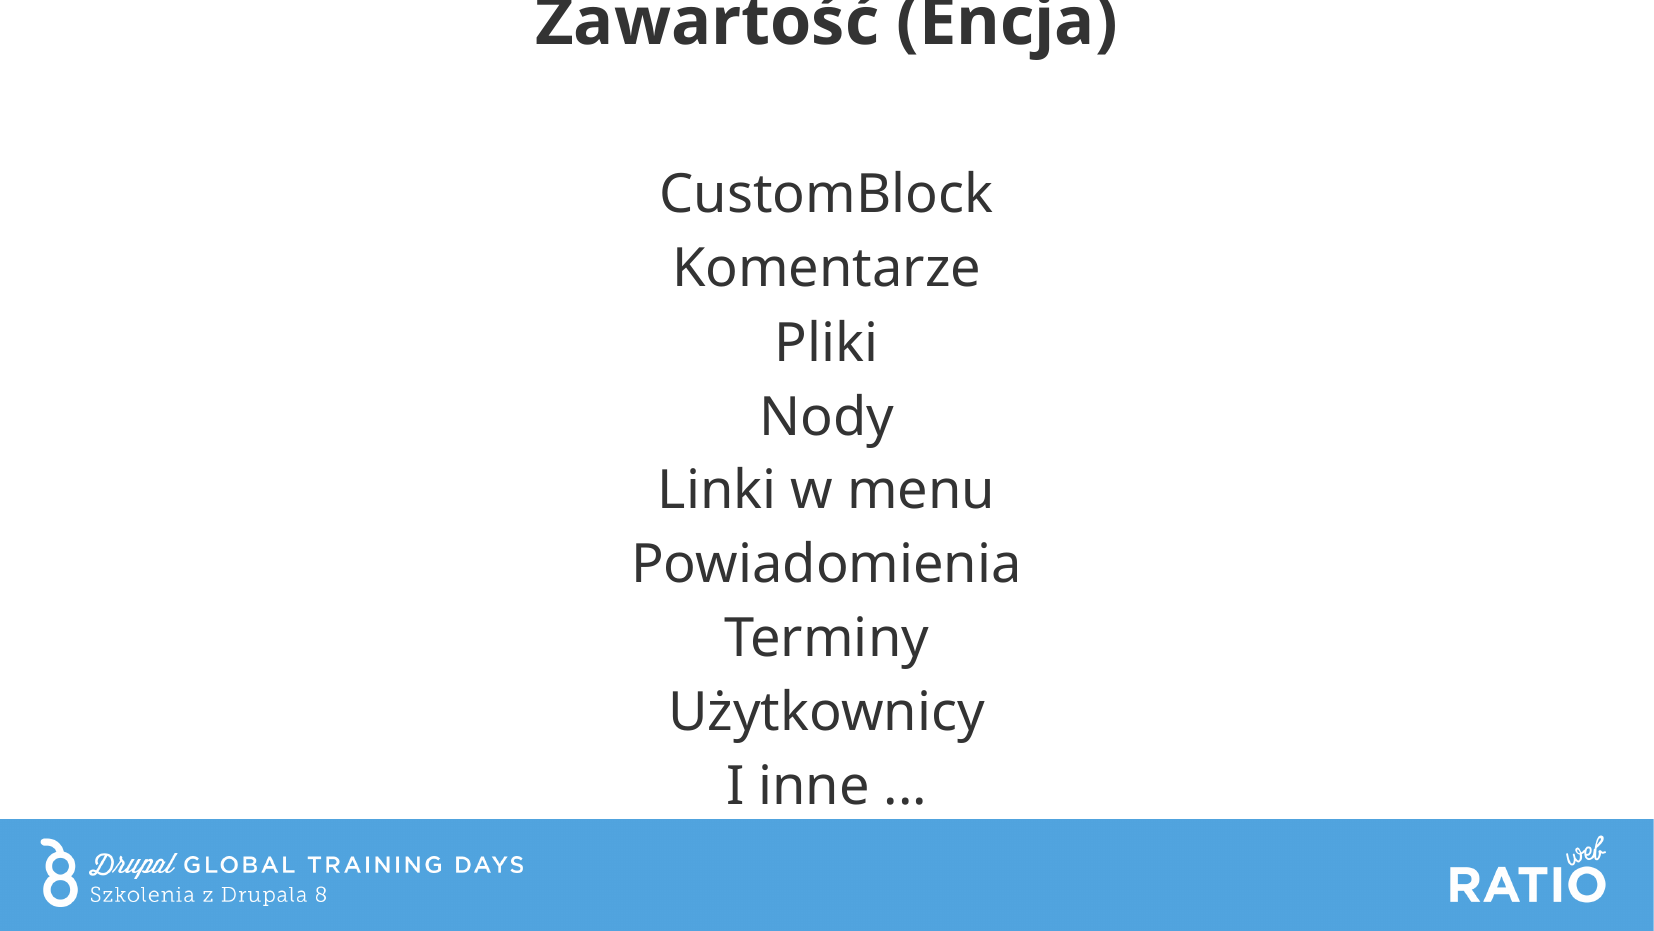

# Zawartość (Encja)
CustomBlock
Komentarze
Pliki
Nody
Linki w menu
Powiadomienia
Terminy
Użytkownicy
I inne ...